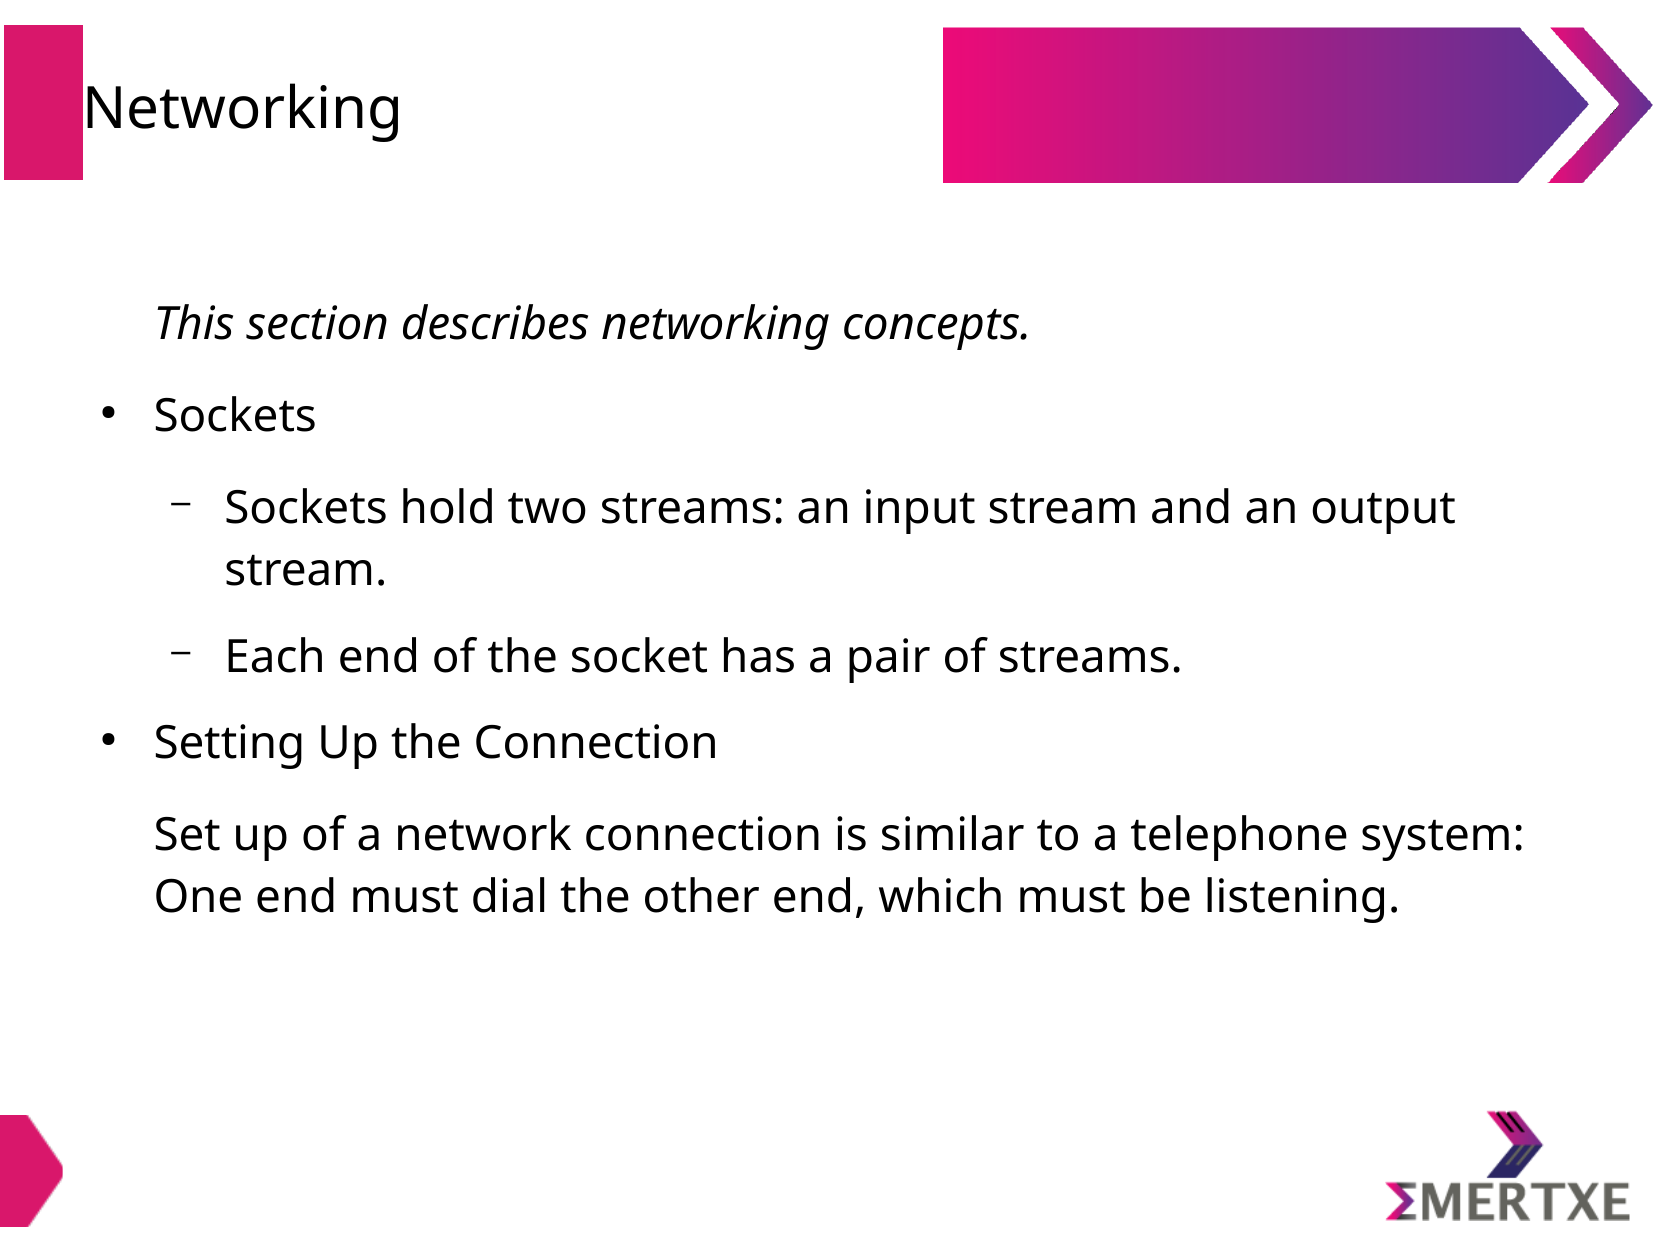

# Networking
This section describes networking concepts.
Sockets
Sockets hold two streams: an input stream and an output stream.
Each end of the socket has a pair of streams.
Setting Up the Connection
Set up of a network connection is similar to a telephone system: One end must dial the other end, which must be listening.